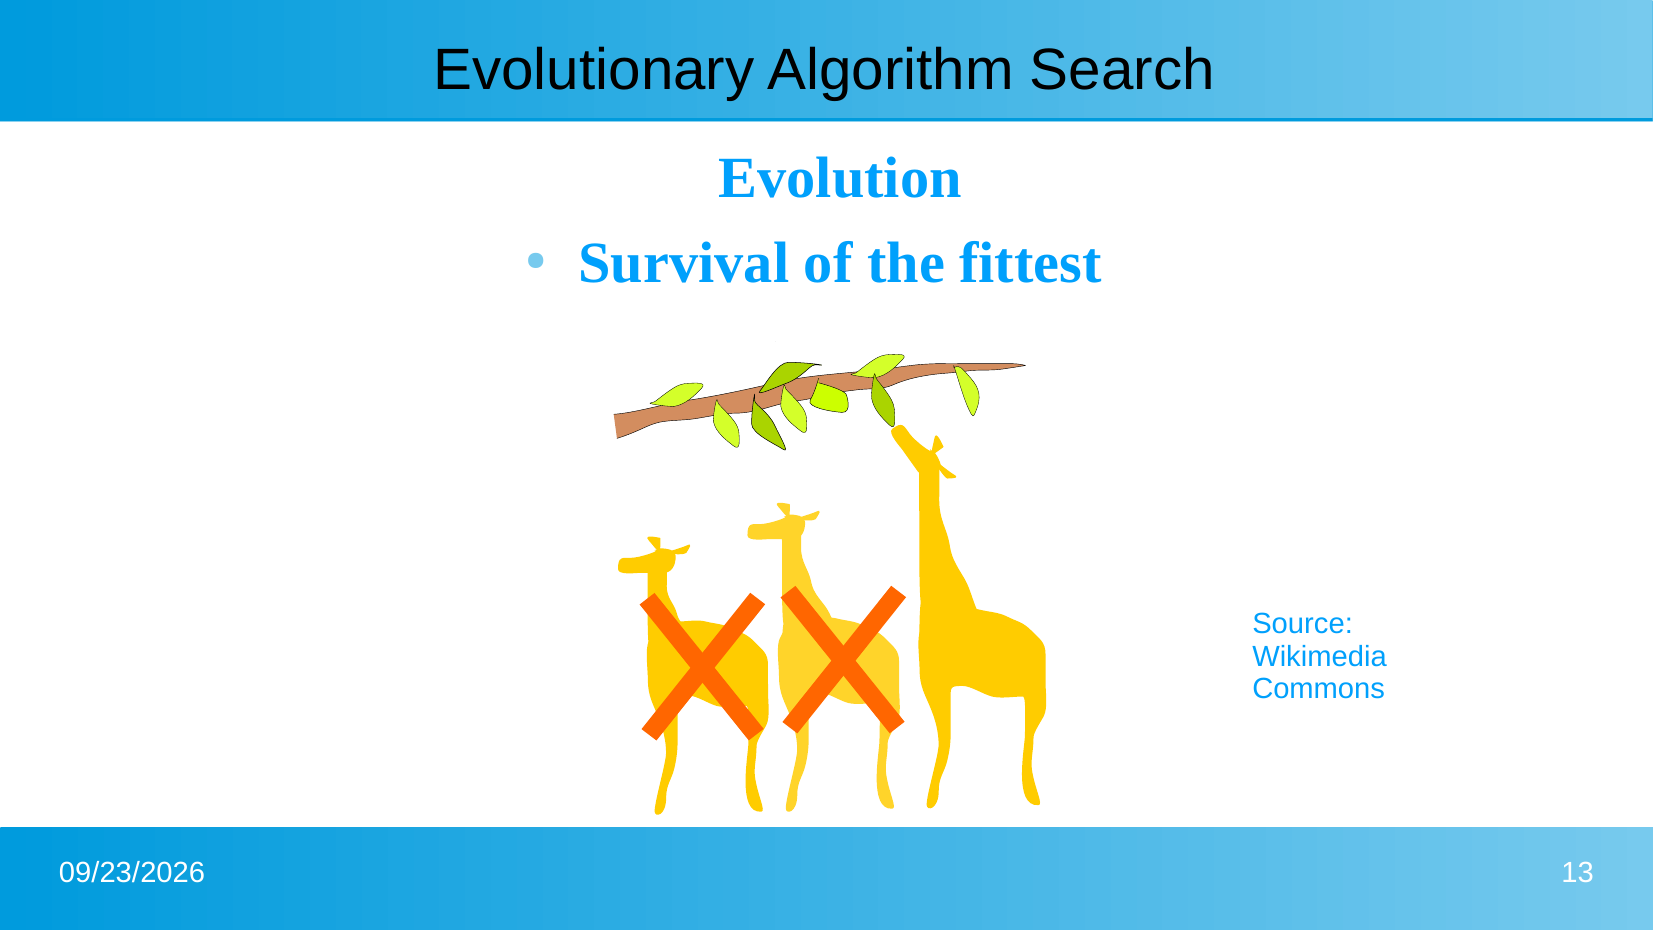

# Evolutionary Algorithm Search
Evolution
Survival of the fittest
Source: Wikimedia Commons
13